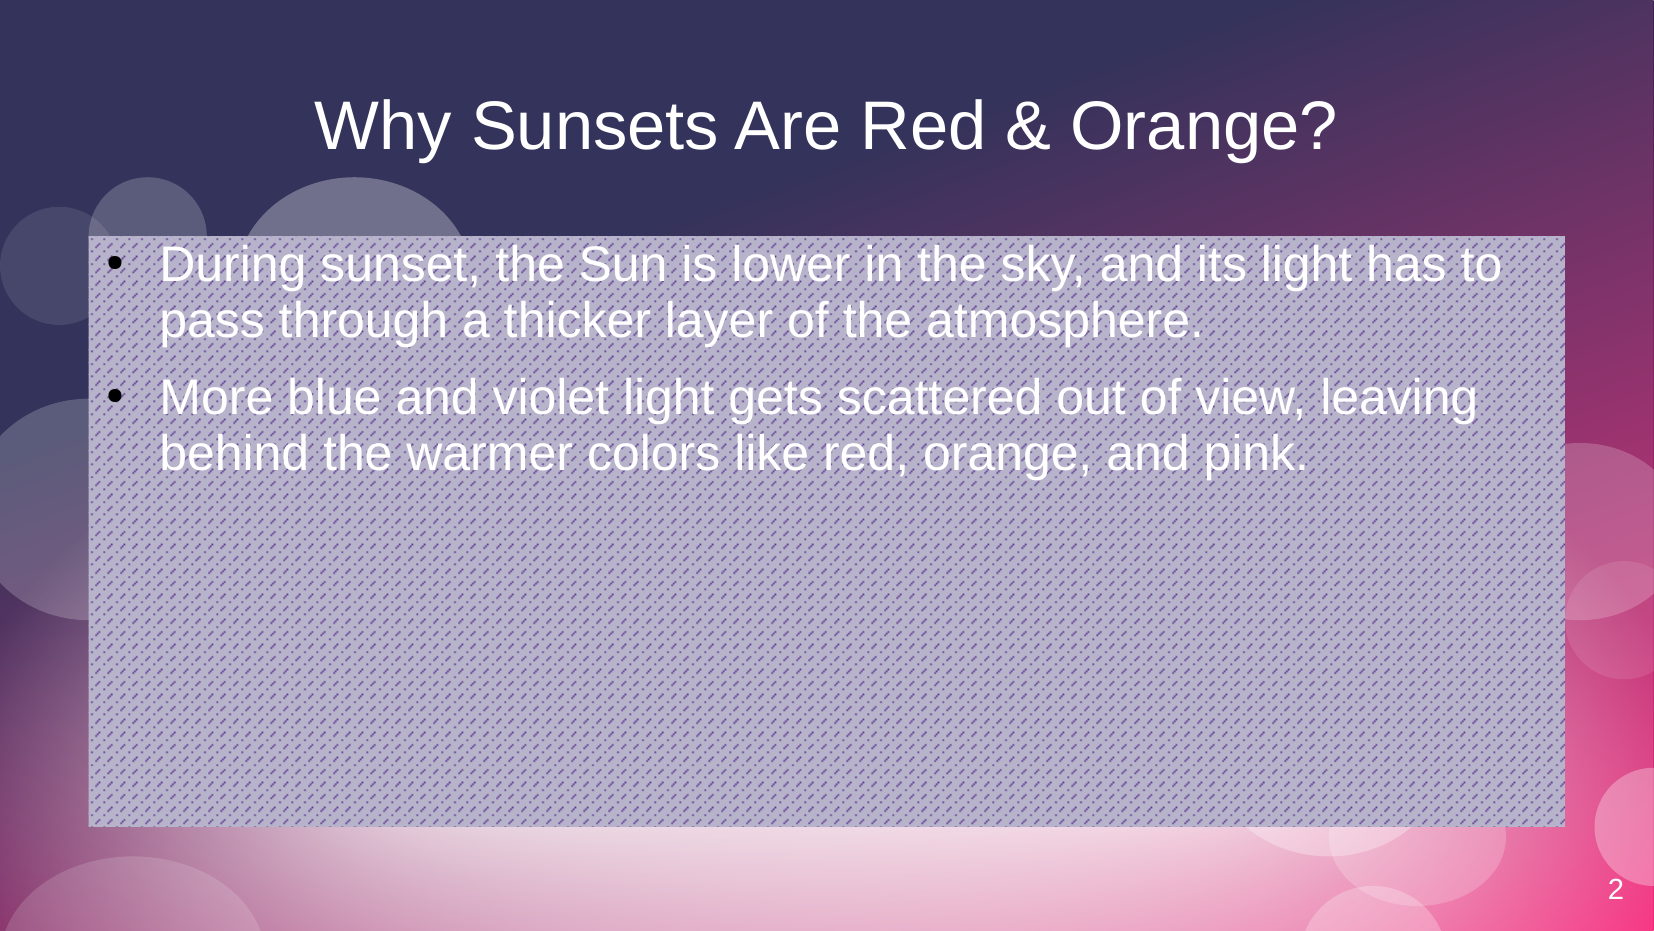

# Why Sunsets Are Red & Orange?
During sunset, the Sun is lower in the sky, and its light has to pass through a thicker layer of the atmosphere.
More blue and violet light gets scattered out of view, leaving behind the warmer colors like red, orange, and pink.